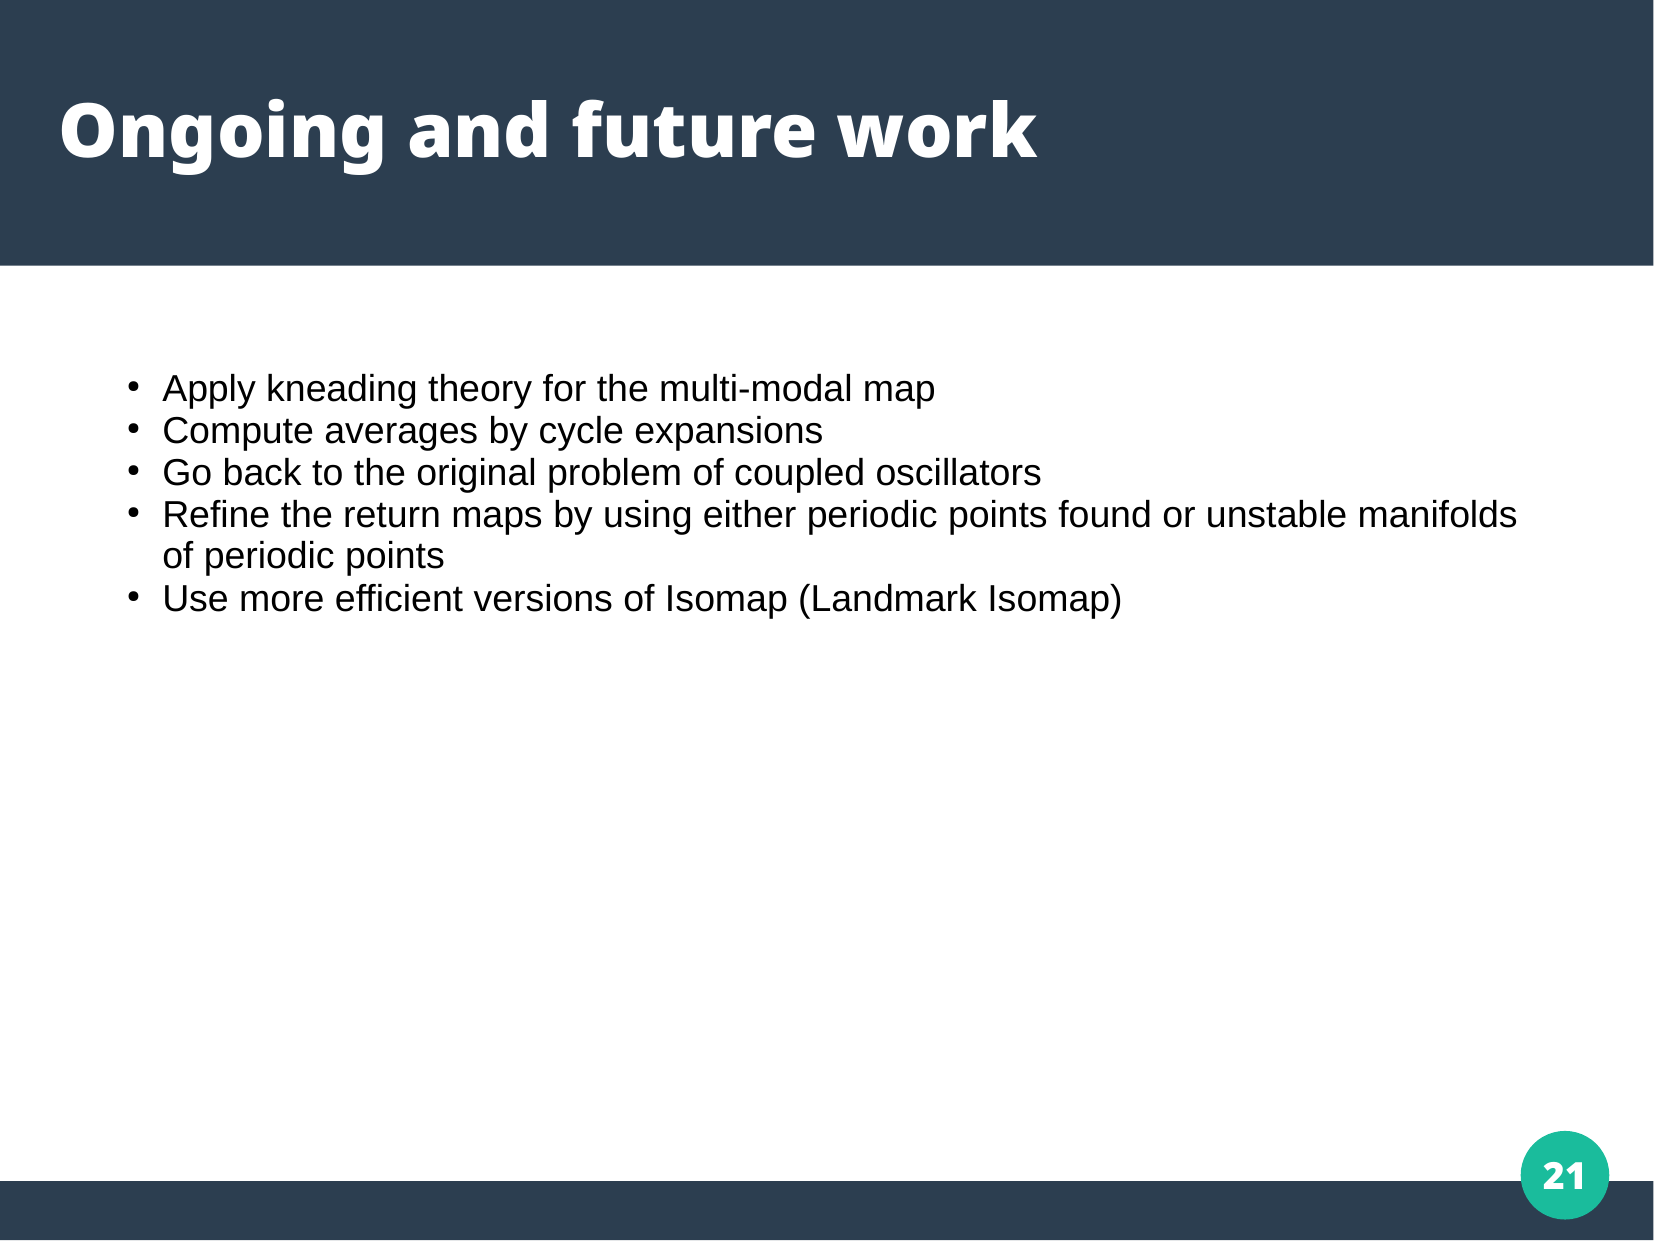

# Ongoing and future work
Apply kneading theory for the multi-modal map
Compute averages by cycle expansions
Go back to the original problem of coupled oscillators
Refine the return maps by using either periodic points found or unstable manifolds
of periodic points
Use more efficient versions of Isomap (Landmark Isomap)
21